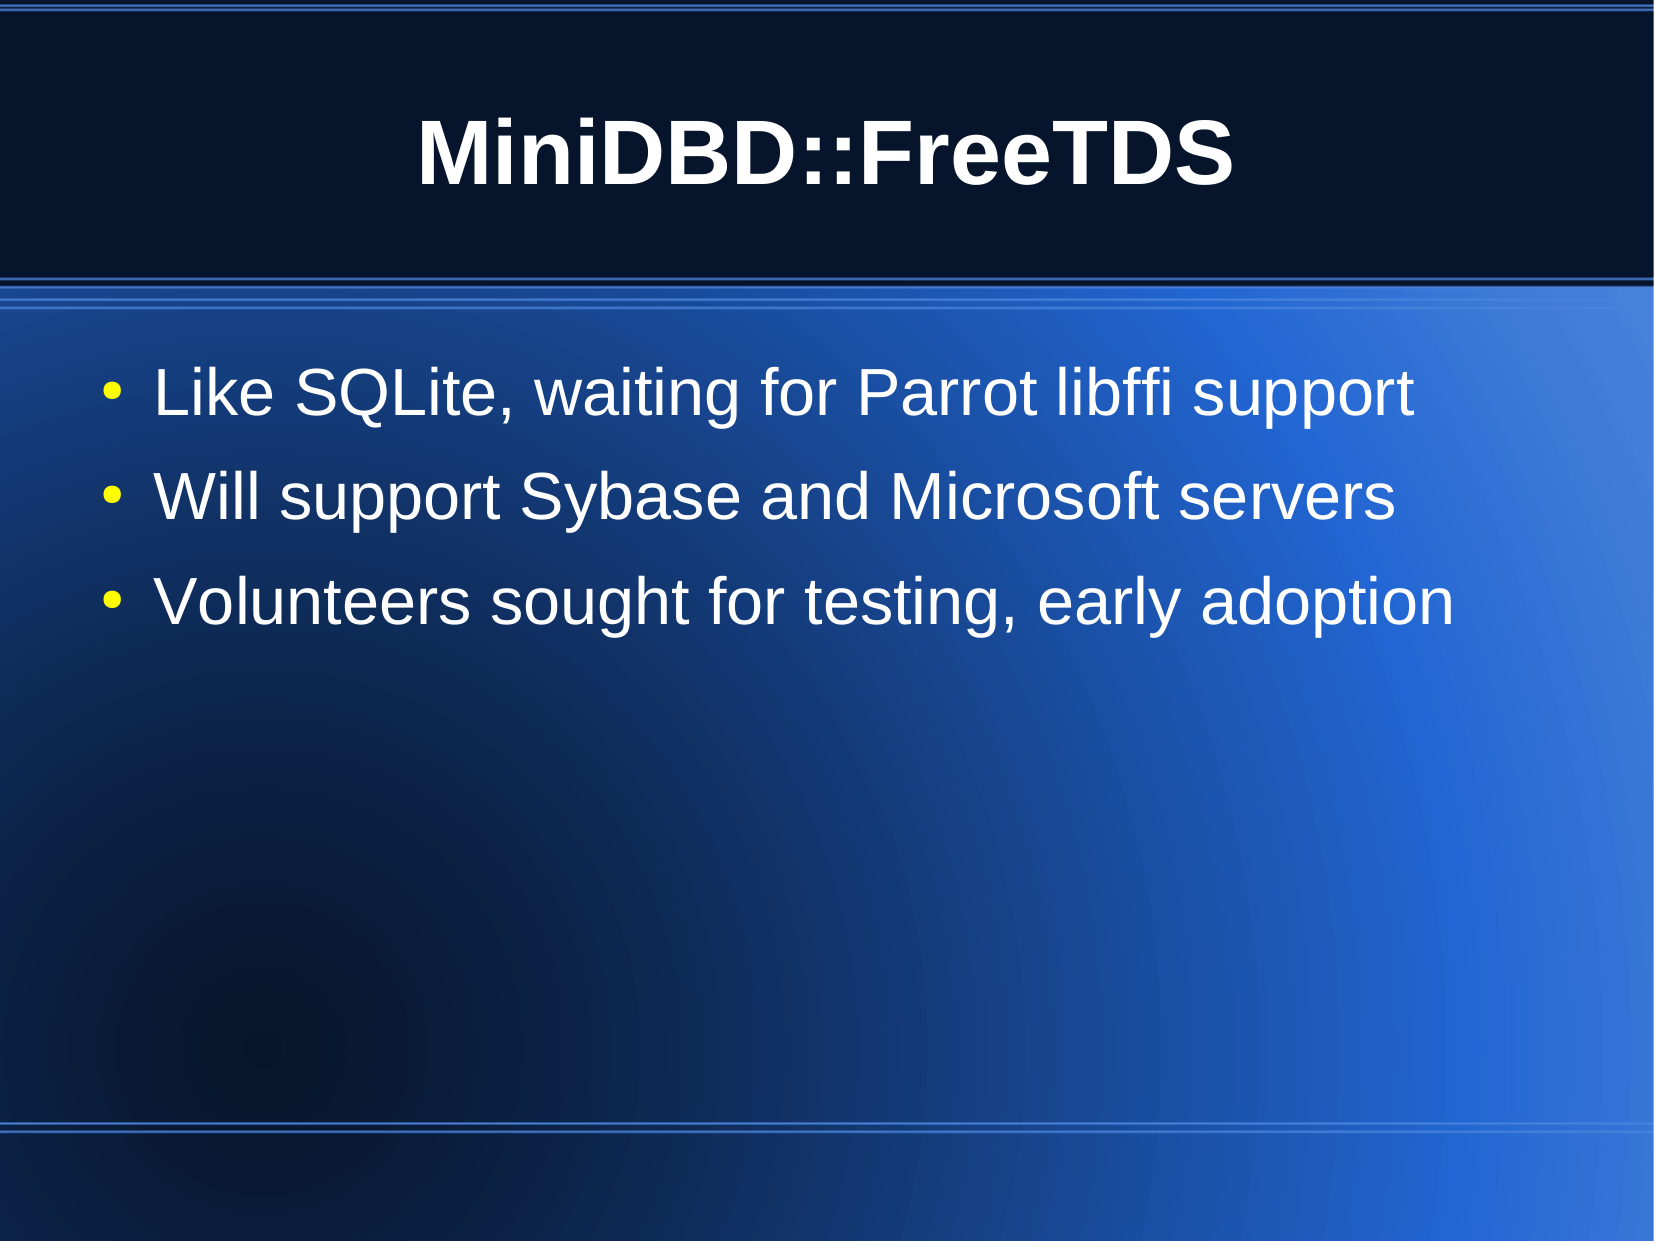

# MiniDBD::FreeTDS
Like SQLite, waiting for Parrot libffi support
Will support Sybase and Microsoft servers
Volunteers sought for testing, early adoption